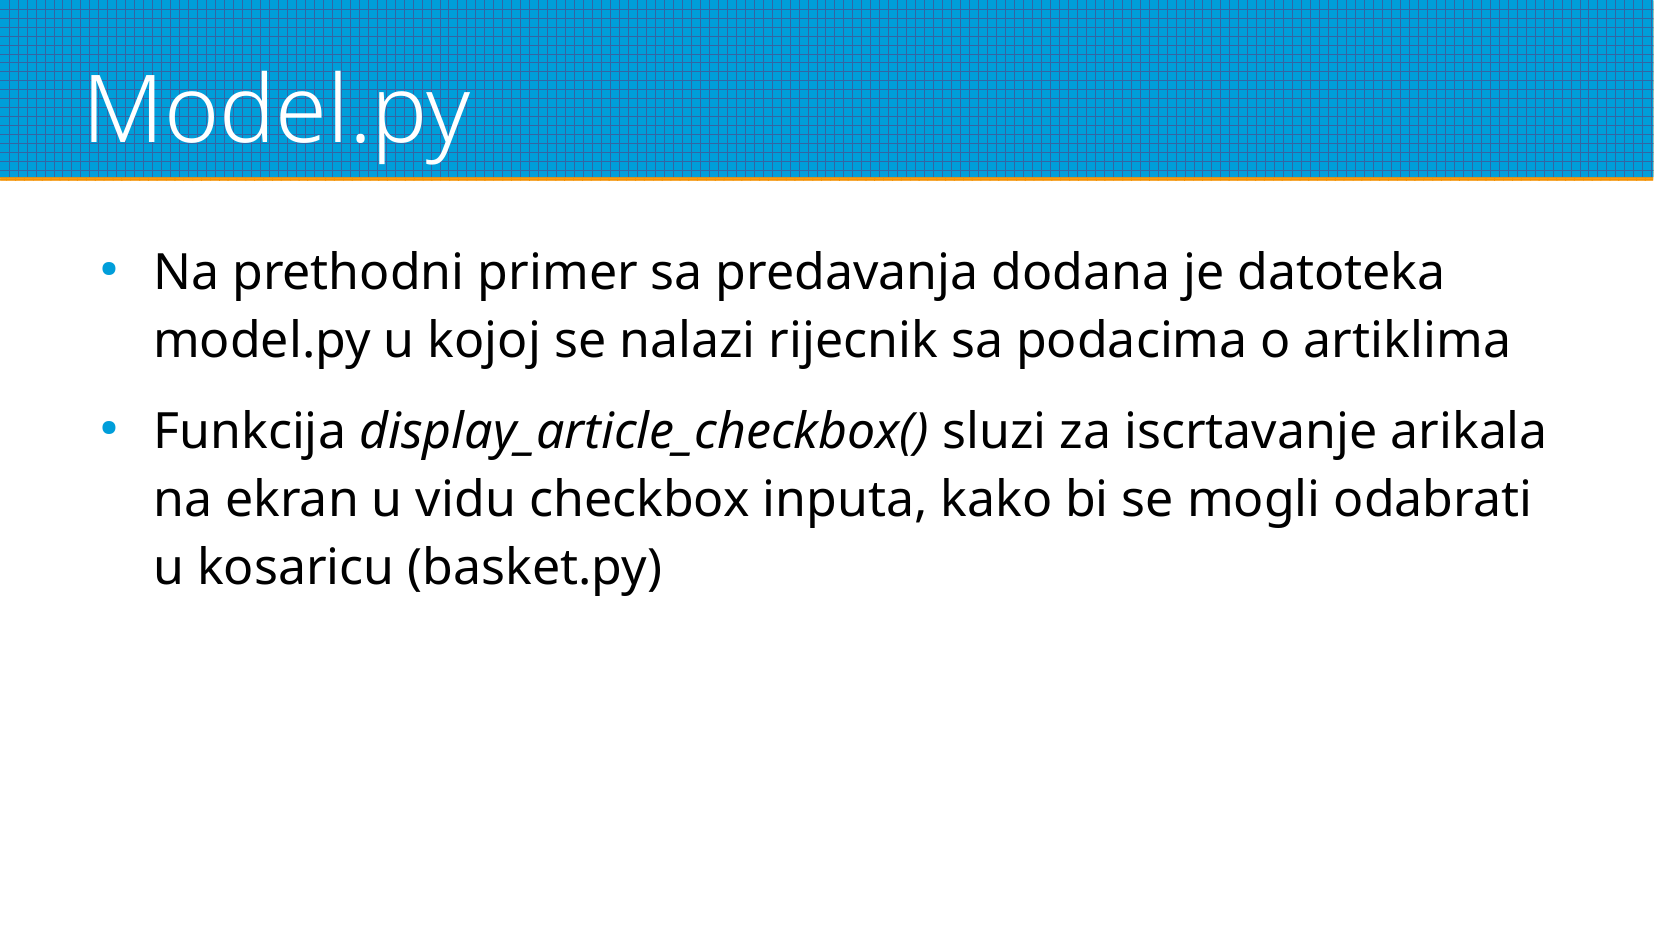

# Model.py
Na prethodni primer sa predavanja dodana je datoteka model.py u kojoj se nalazi rijecnik sa podacima o artiklima
Funkcija display_article_checkbox() sluzi za iscrtavanje arikala na ekran u vidu checkbox inputa, kako bi se mogli odabrati u kosaricu (basket.py)